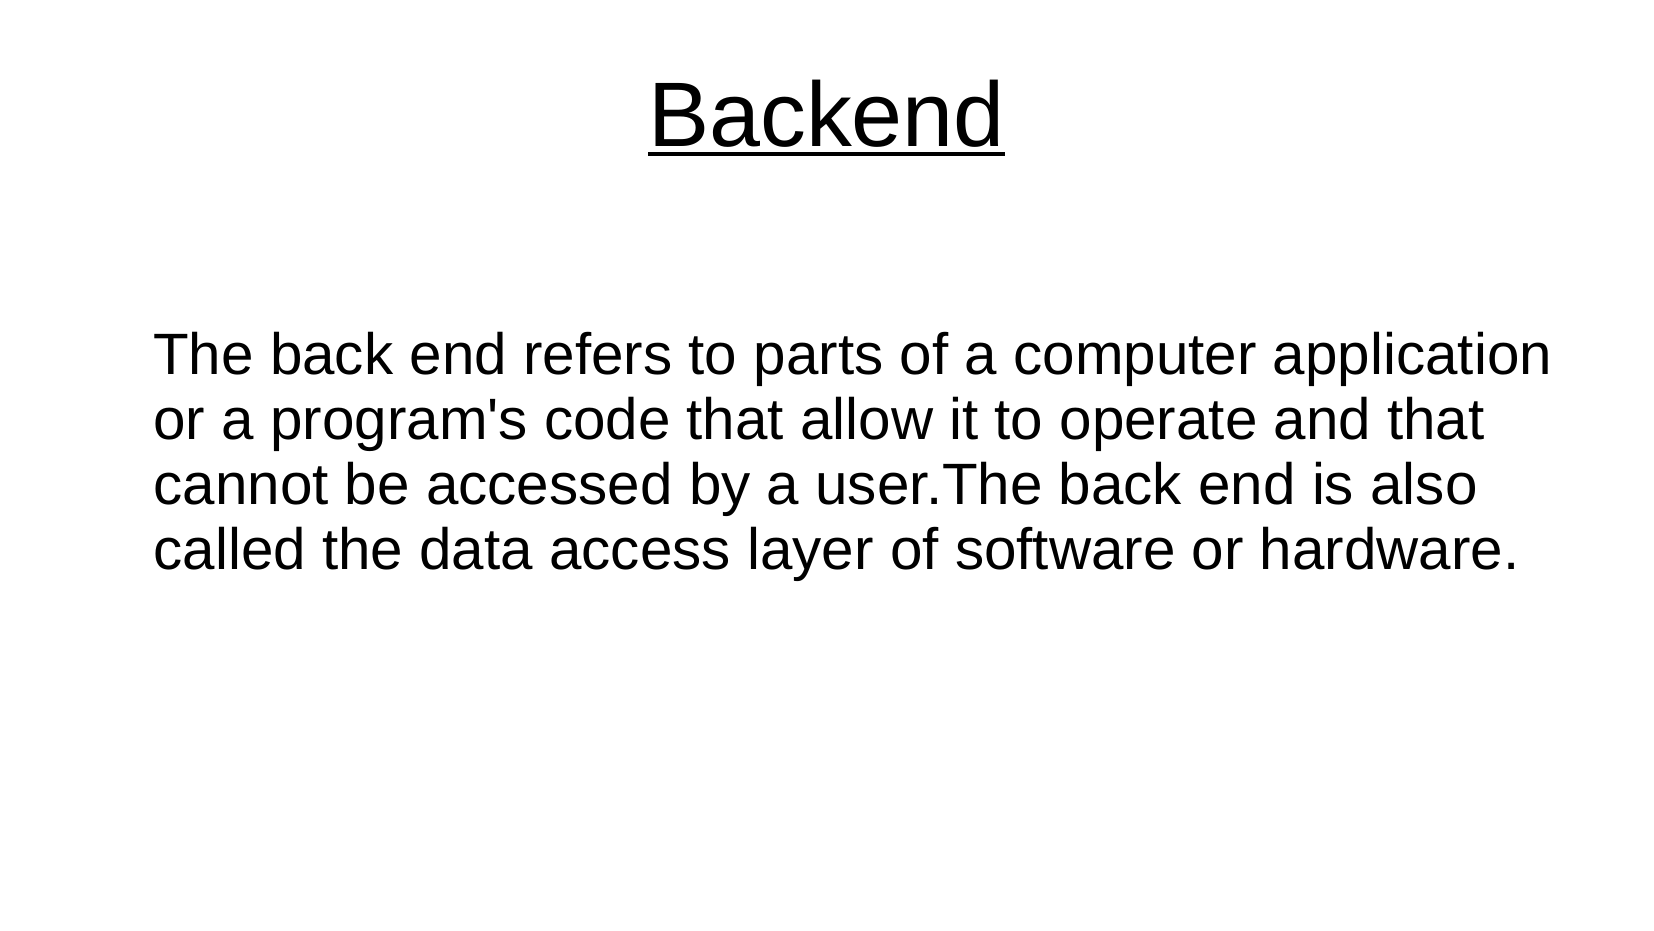

# Backend
The back end refers to parts of a computer application or a program's code that allow it to operate and that cannot be accessed by a user.The back end is also called the data access layer of software or hardware.